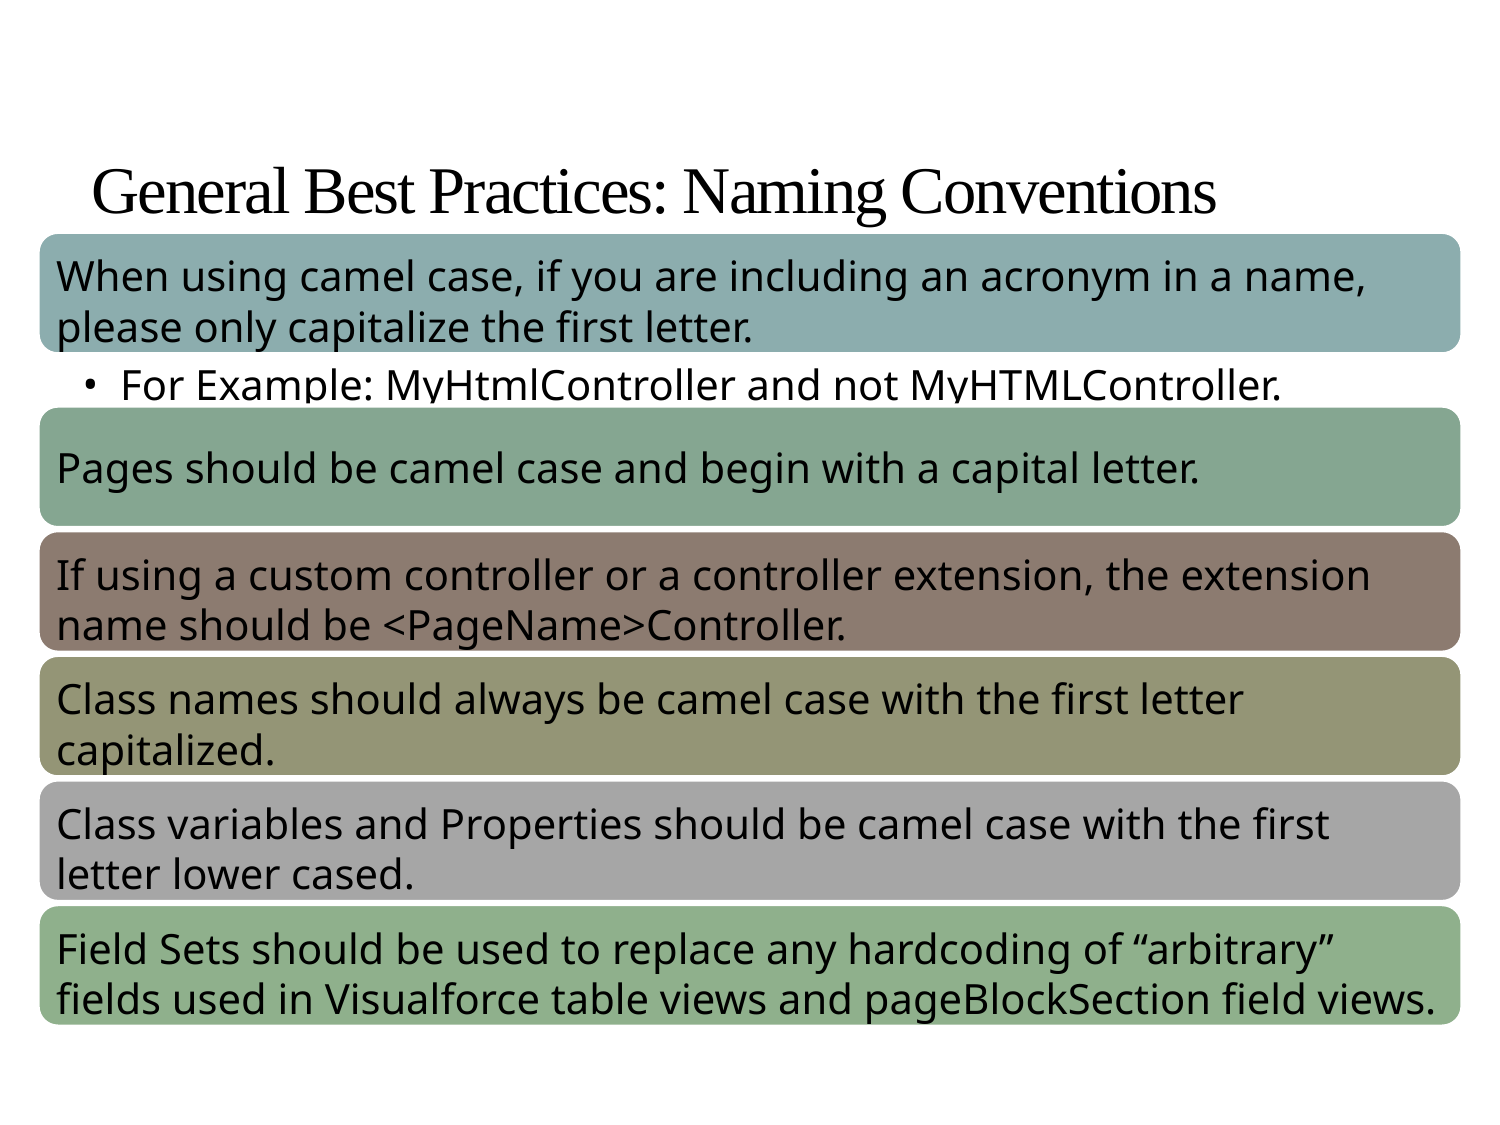

# General Best Practices: Naming Conventions
When using camel case, if you are including an acronym in a name, please only capitalize the first letter.
For Example: MyHtmlController and not MyHTMLController.
Pages should be camel case and begin with a capital letter.
If using a custom controller or a controller extension, the extension name should be <PageName>Controller.
Class names should always be camel case with the first letter capitalized.
Class variables and Properties should be camel case with the first letter lower cased.
Field Sets should be used to replace any hardcoding of “arbitrary” fields used in Visualforce table views and pageBlockSection field views.